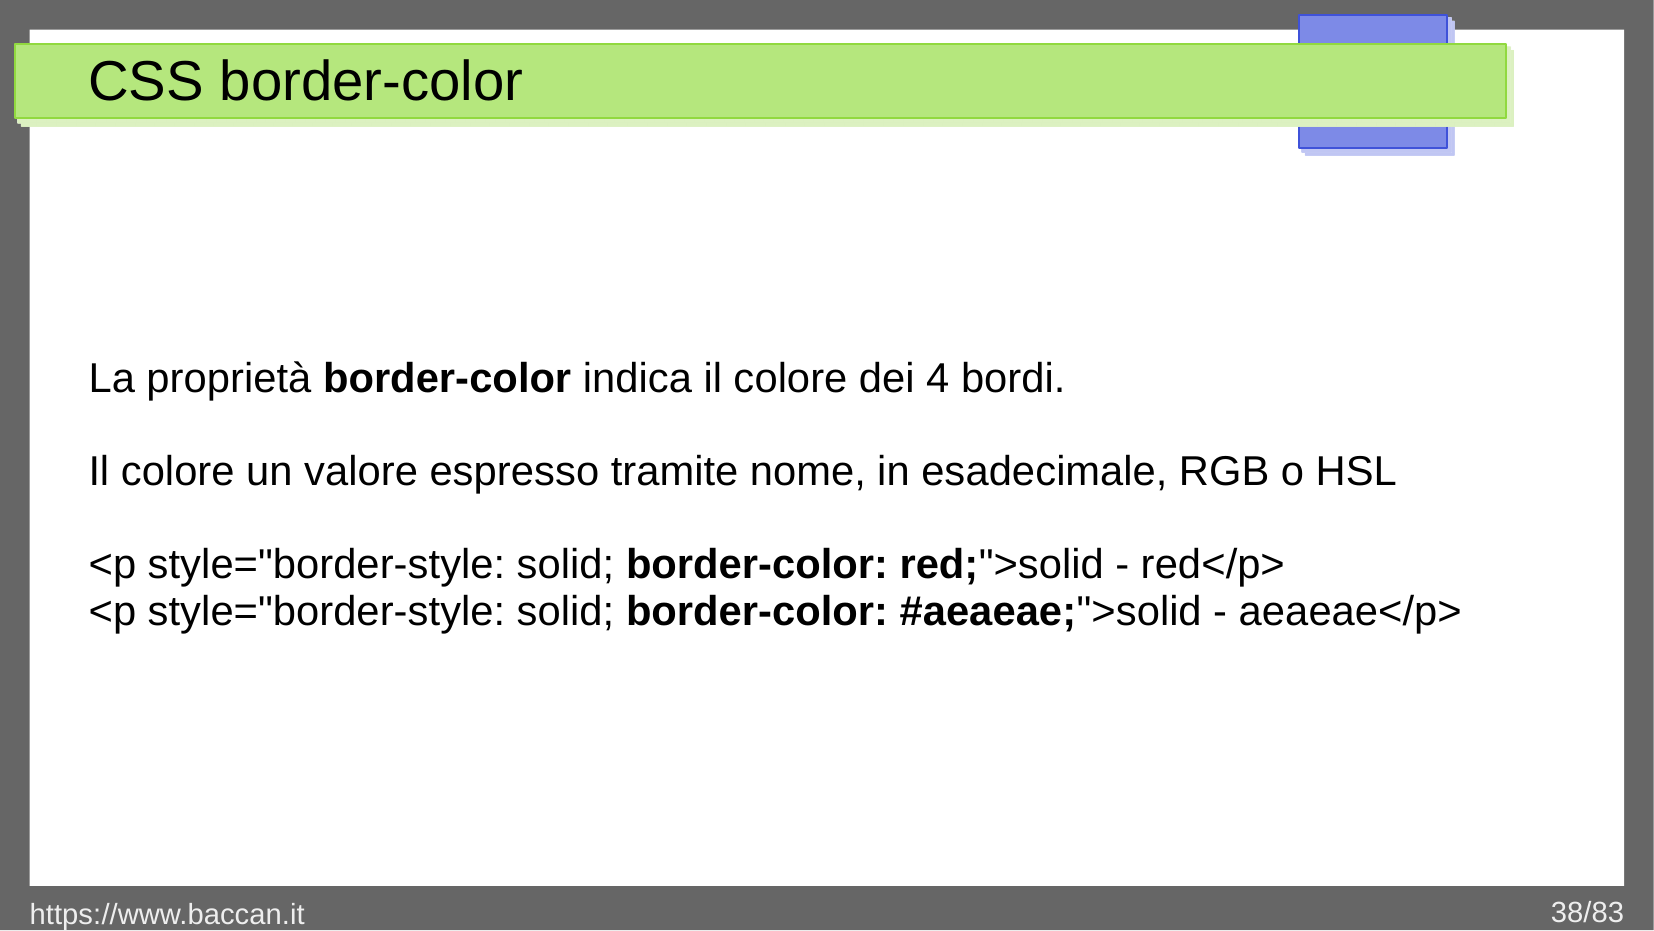

# CSS border-color
La proprietà border-color indica il colore dei 4 bordi.
Il colore un valore espresso tramite nome, in esadecimale, RGB o HSL
<p style="border-style: solid; border-color: red;">solid - red</p>
<p style="border-style: solid; border-color: #aeaeae;">solid - aeaeae</p>
38
https://www.baccan.it